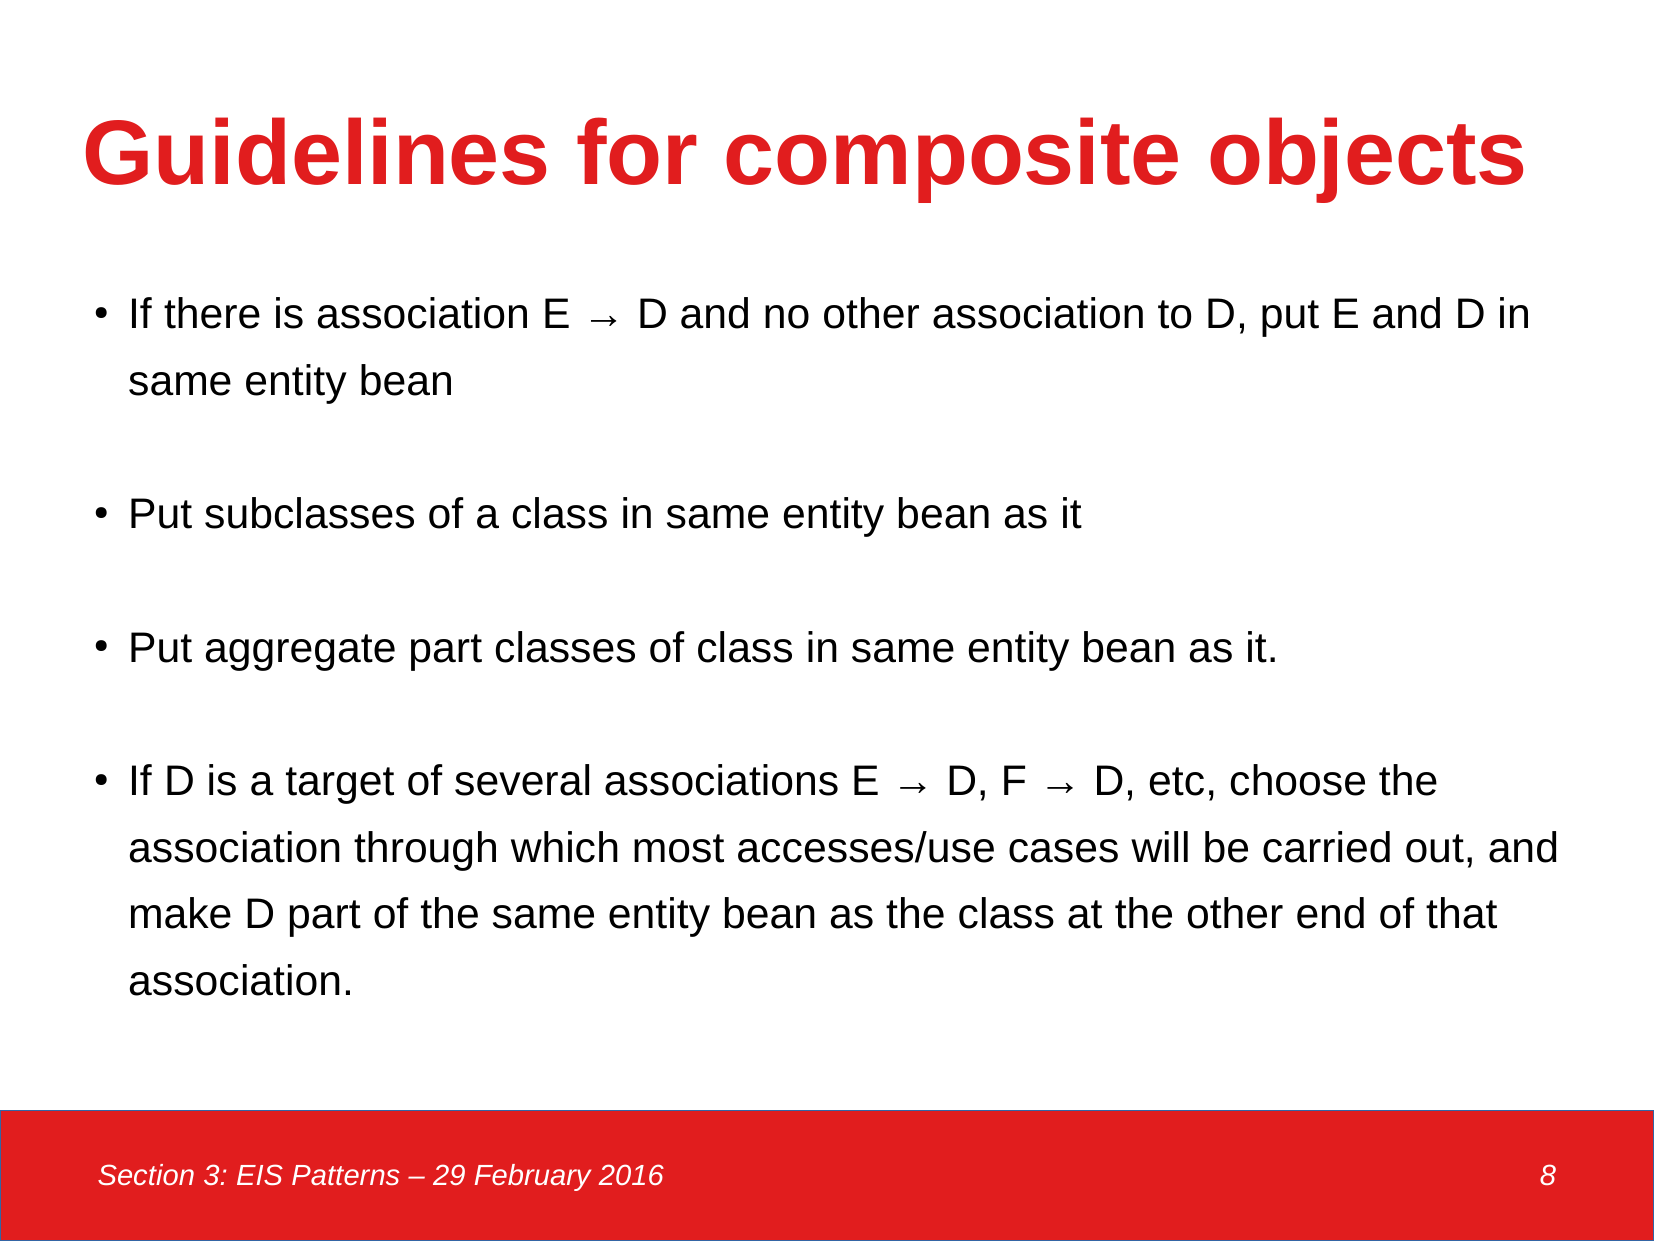

# Guidelines for composite objects
If there is association E → D and no other association to D, put E and D in same entity bean
Put subclasses of a class in same entity bean as it
Put aggregate part classes of class in same entity bean as it.
If D is a target of several associations E → D, F → D, etc, choose the association through which most accesses/use cases will be carried out, and make D part of the same entity bean as the class at the other end of that association.